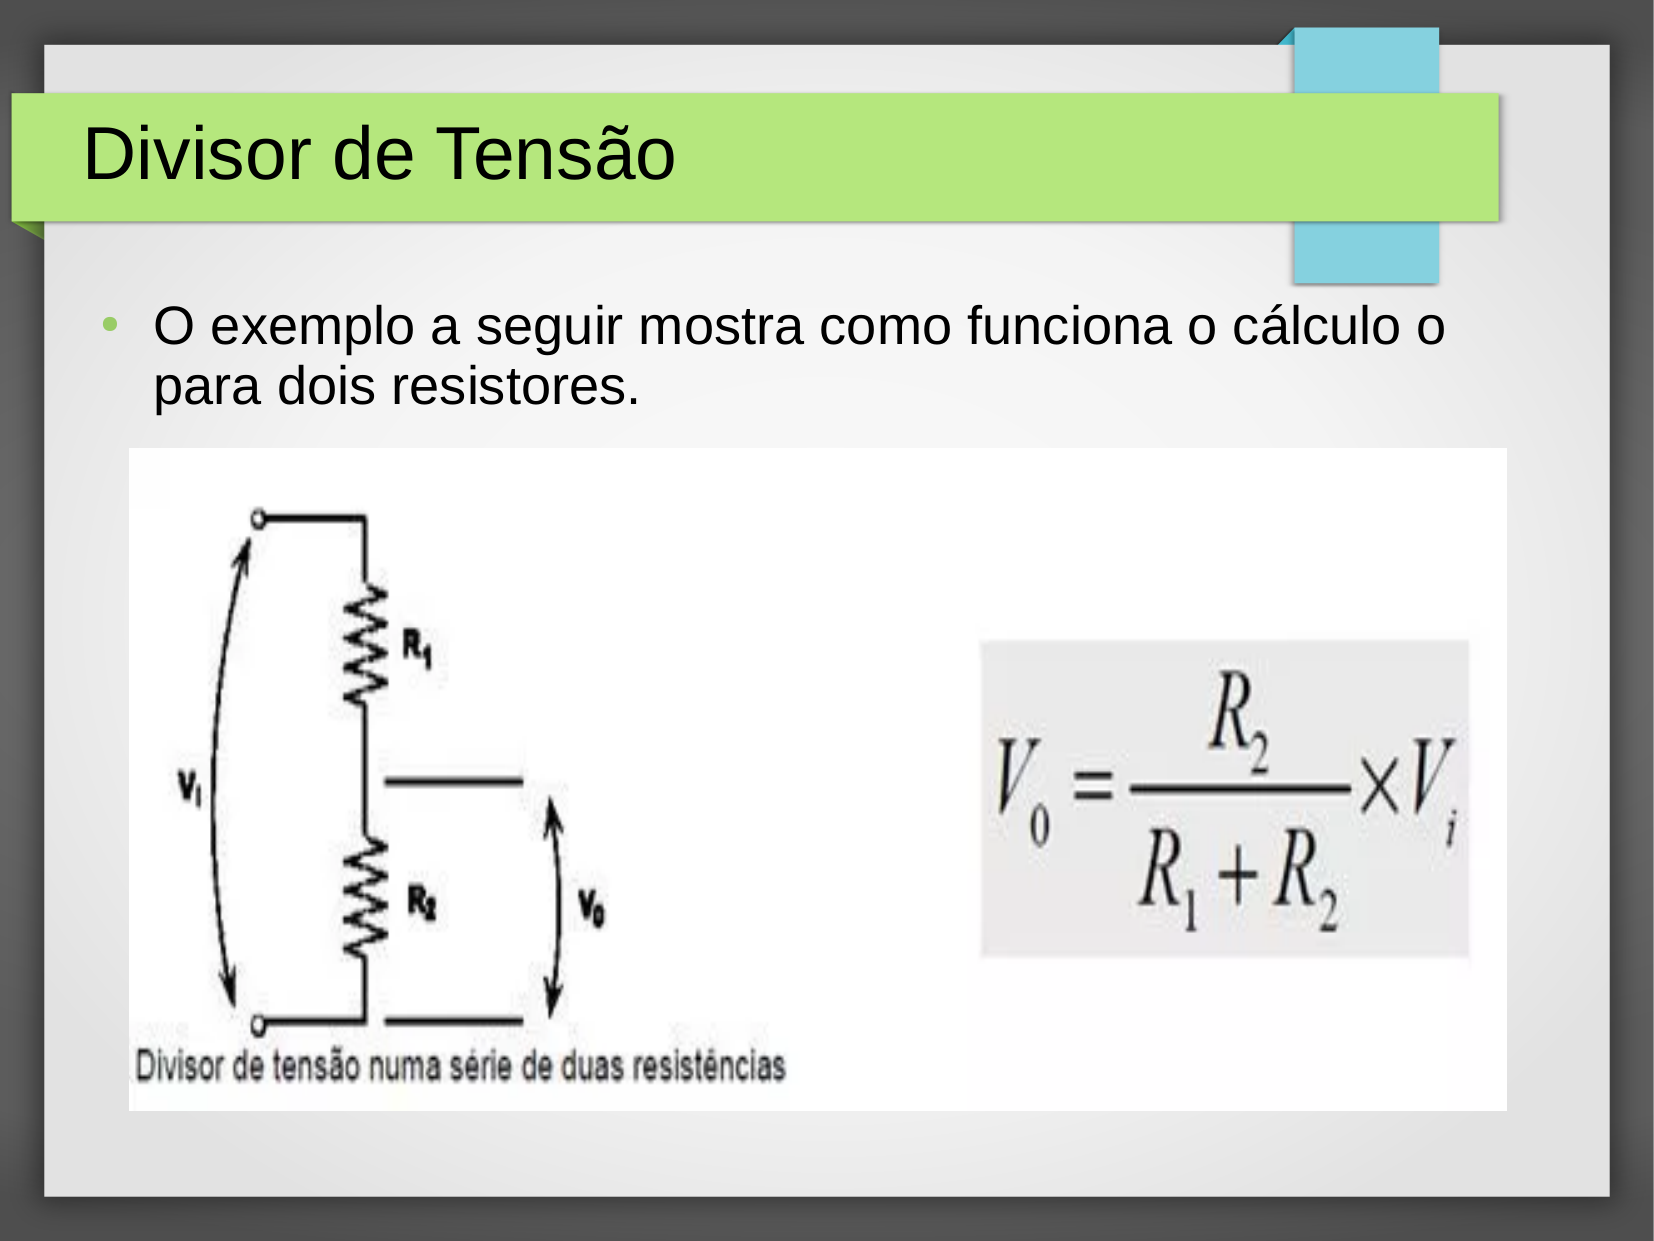

# Divisor de Tensão
O exemplo a seguir mostra como funciona o cálculo o para dois resistores.